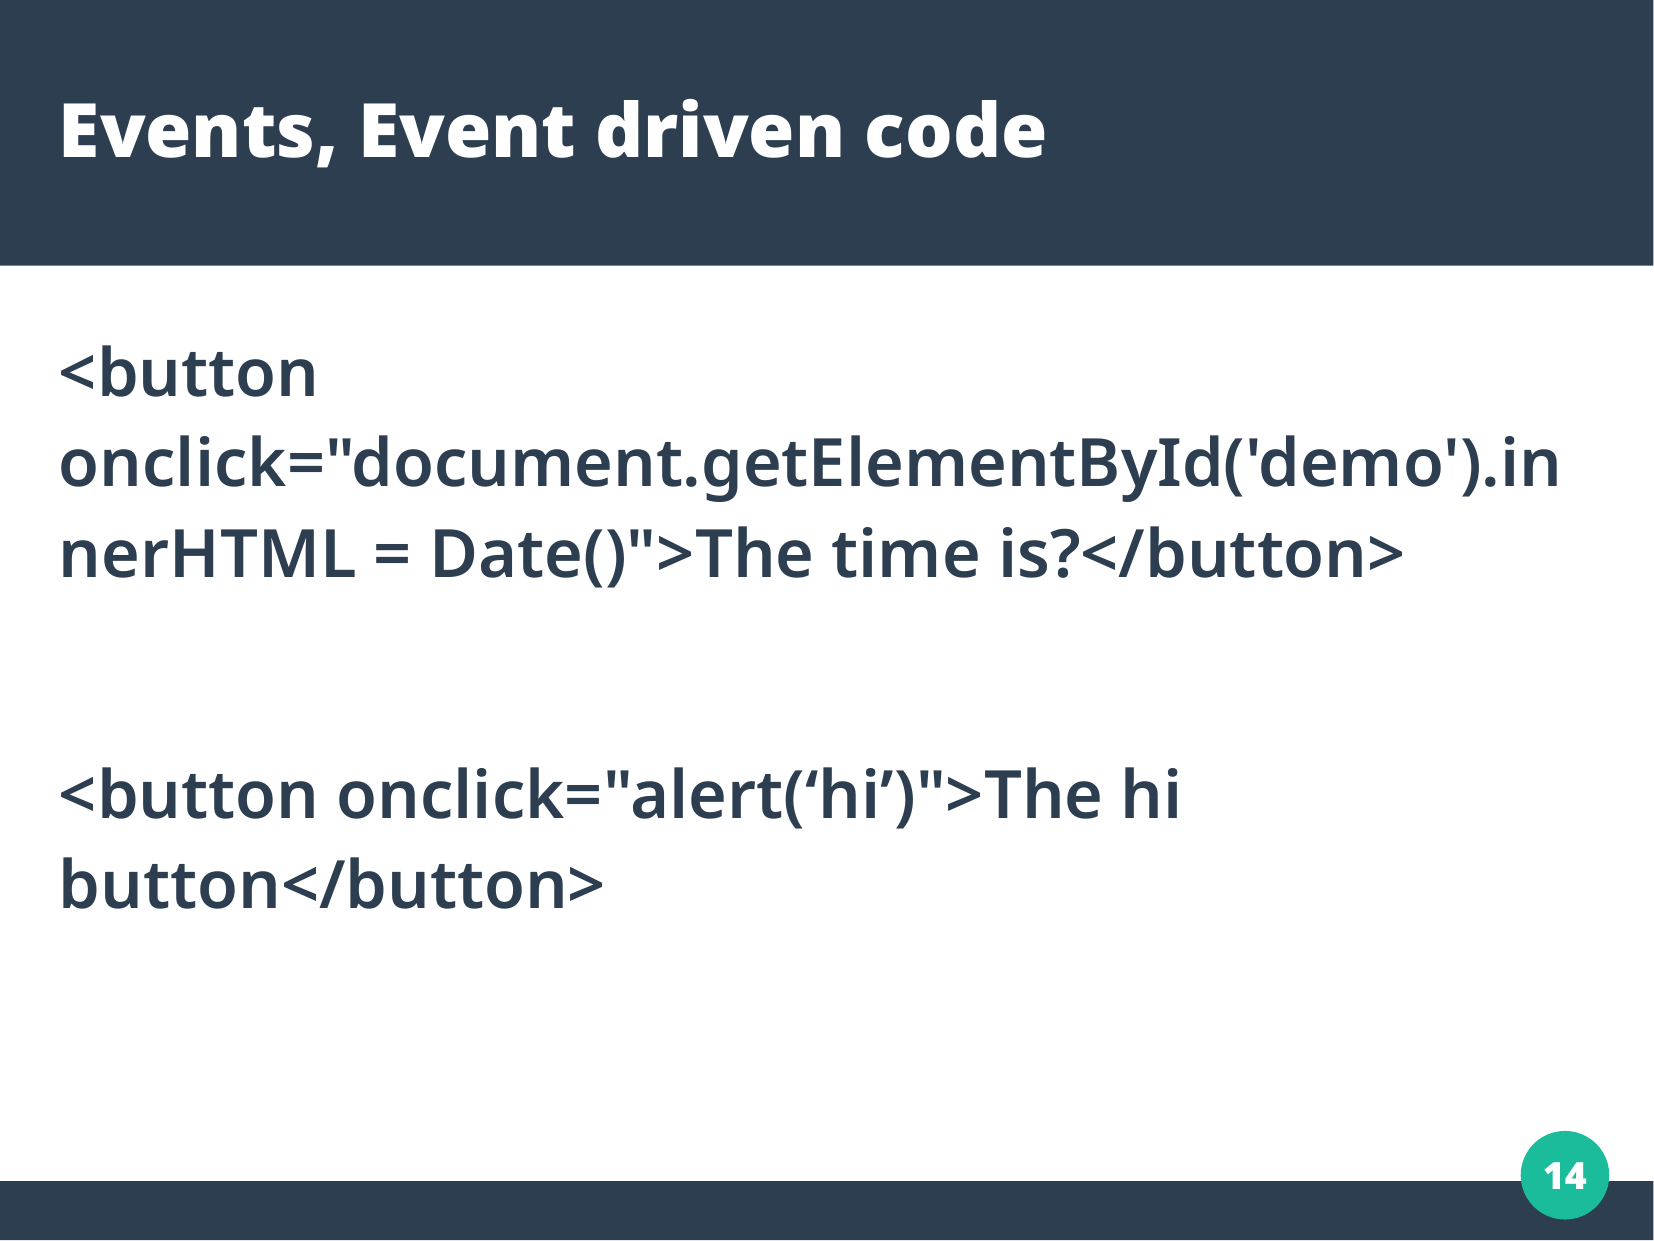

# Events, Event driven code
<button onclick="document.getElementById('demo').innerHTML = Date()">The time is?</button>
<button onclick="alert(‘hi’)">The hi button</button>
14